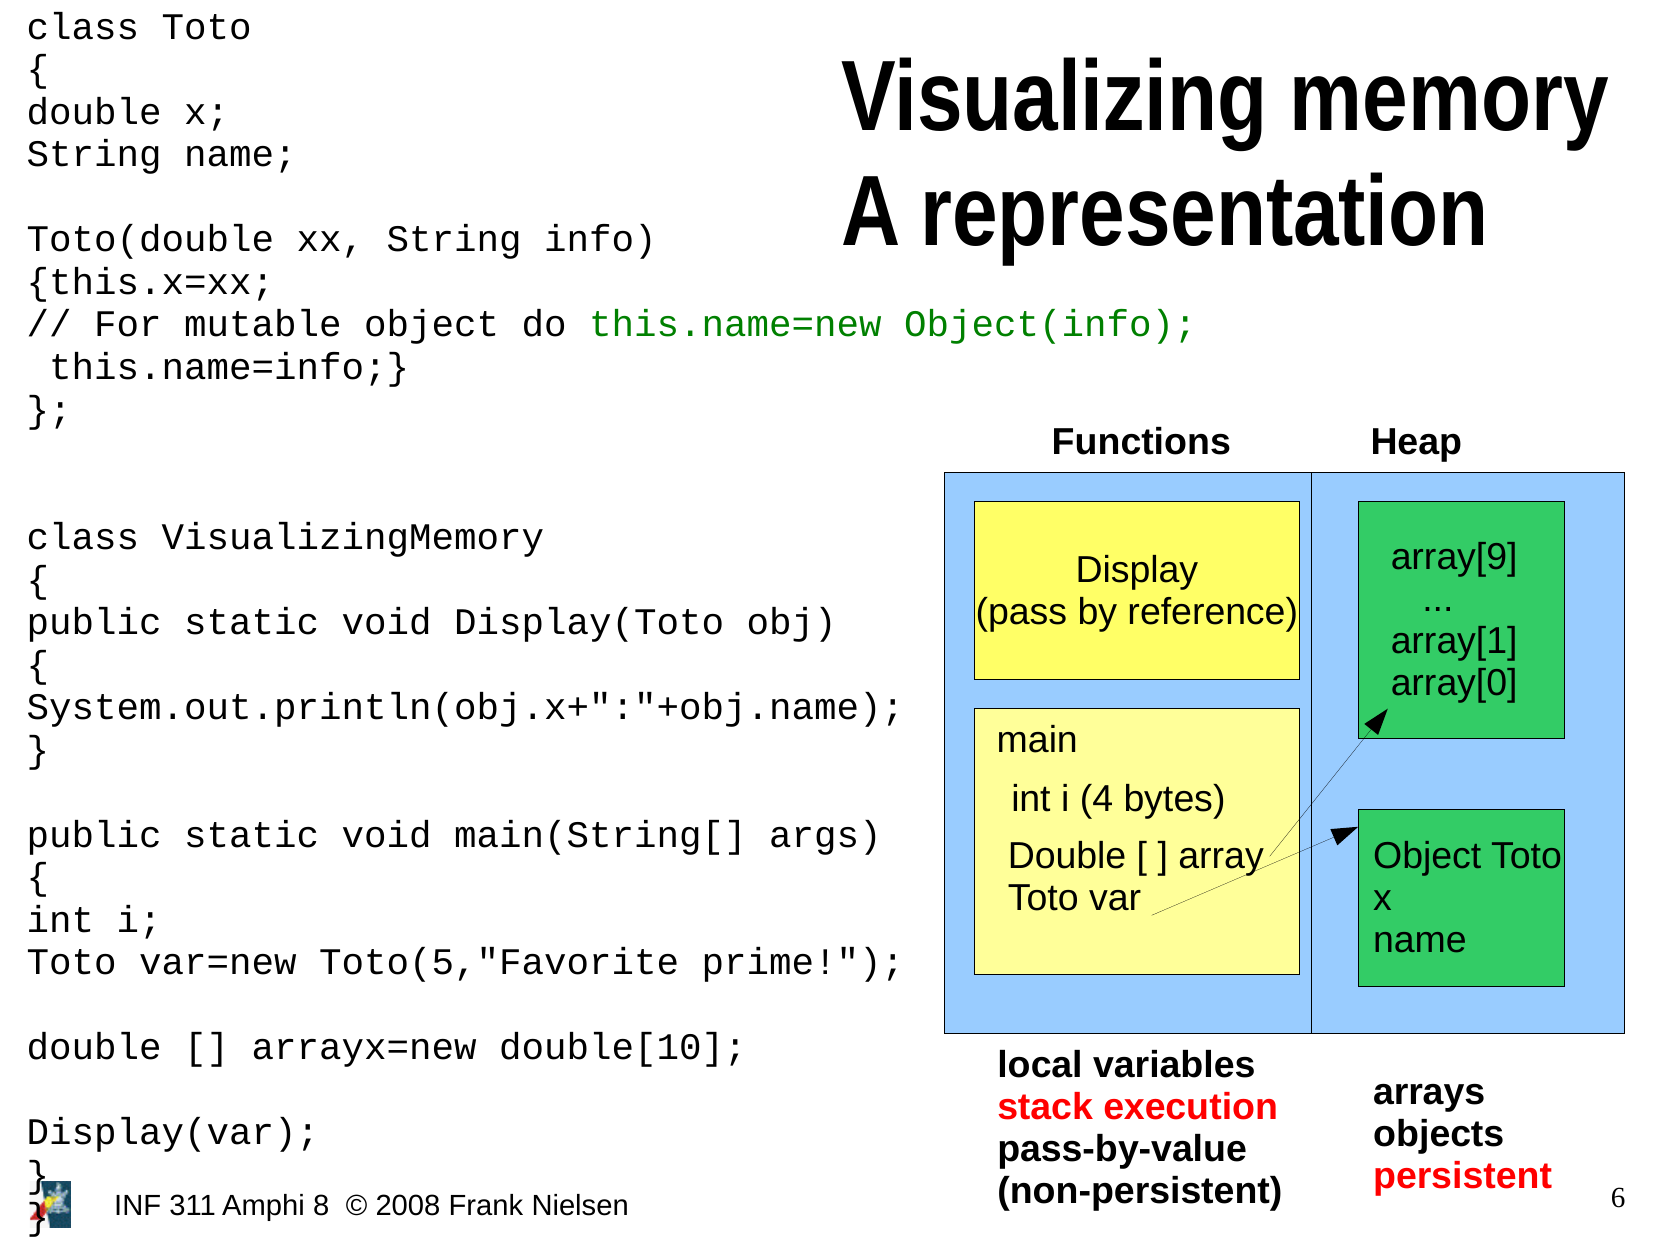

class Toto
{
double x;
String name;
Toto(double xx, String info)
{this.x=xx;
// For mutable object do this.name=new Object(info);
 this.name=info;}
};
class VisualizingMemory
{
public static void Display(Toto obj)
{
System.out.println(obj.x+":"+obj.name);
}
public static void main(String[] args)
{
int i;
Toto var=new Toto(5,"Favorite prime!");
double [] arrayx=new double[10];
Display(var);
}
}
Visualizing memory
A representation
Heap
Functions
Display
(pass by reference)
array[9]
 ...
array[1]
array[0]
main
int i (4 bytes)
Double [ ] array
Toto var
Object Toto
x
name
local variables
stack execution
pass-by-value
(non-persistent)
arrays
objects
persistent